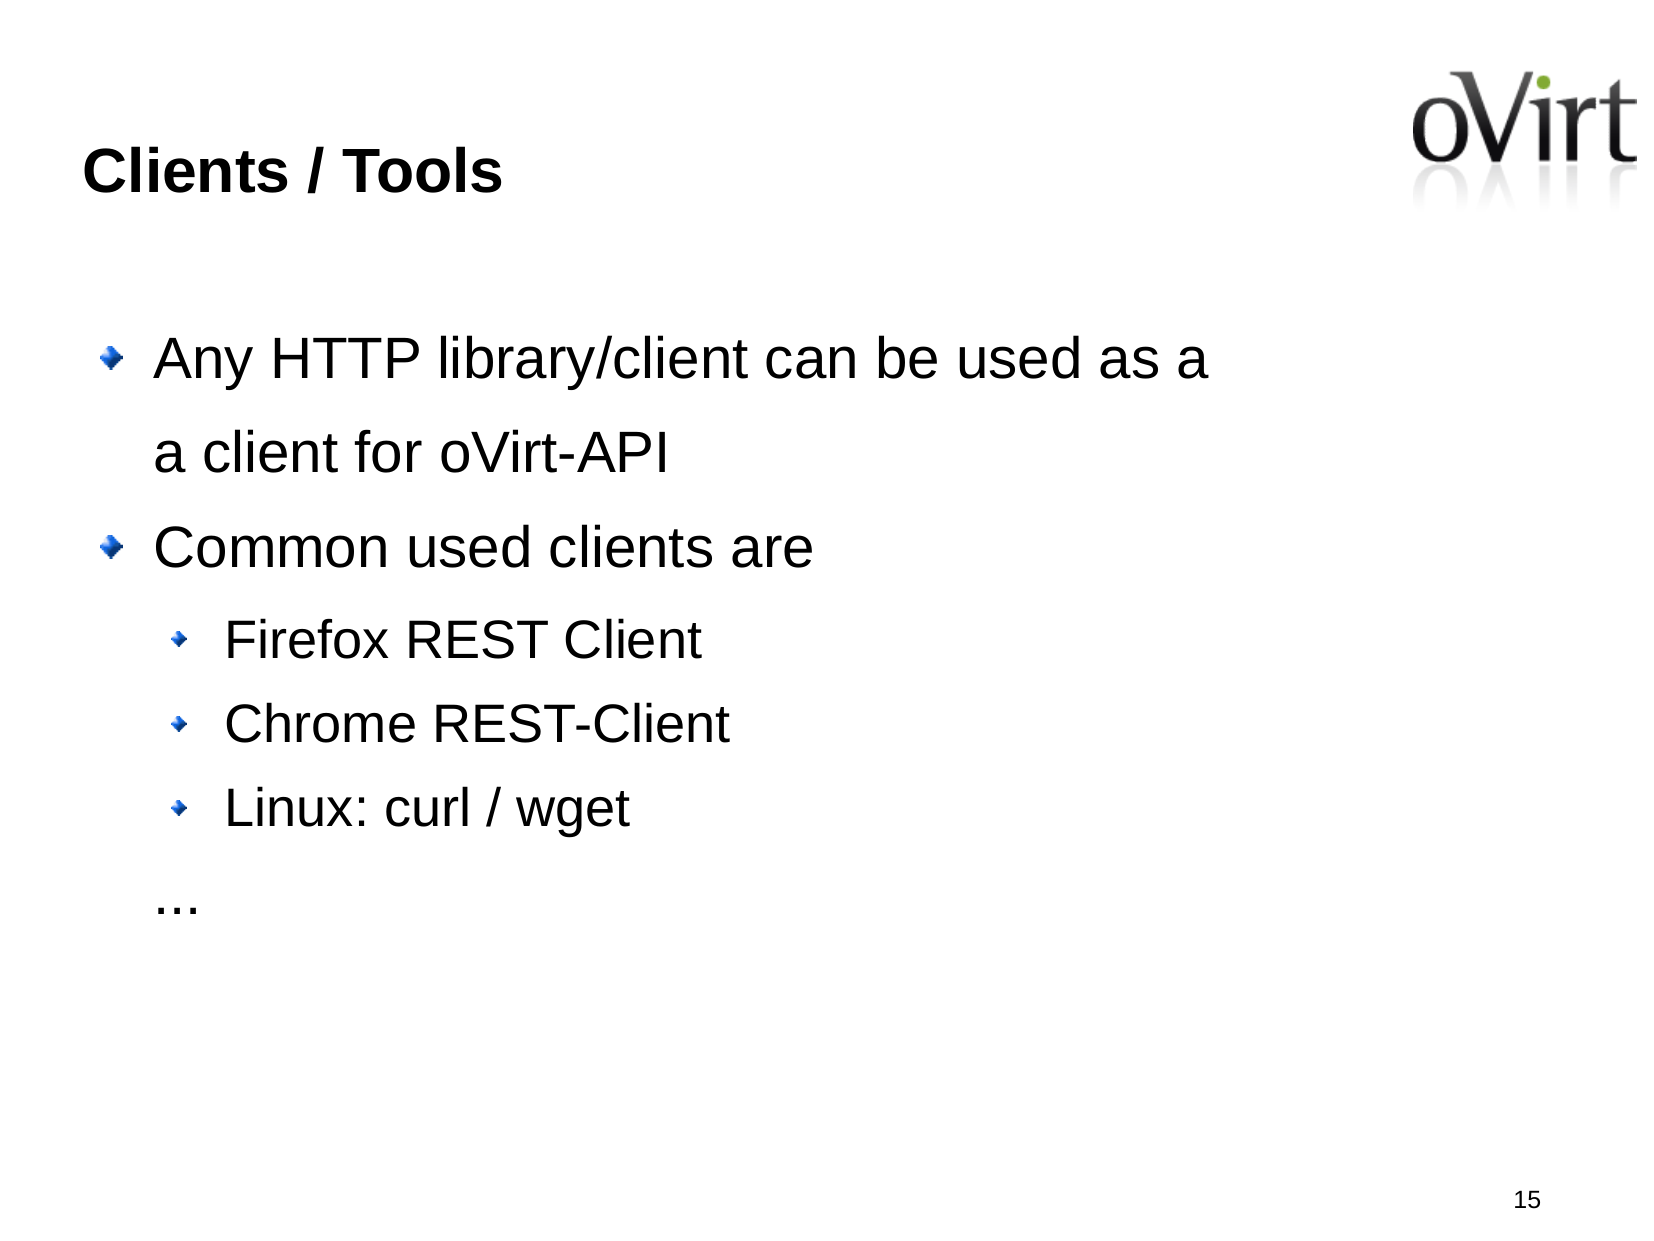

# Clients / Tools
Any HTTP library/client can be used as a
a client for oVirt-API
Common used clients are
Firefox REST Client
Chrome REST-Client
Linux: curl / wget
...